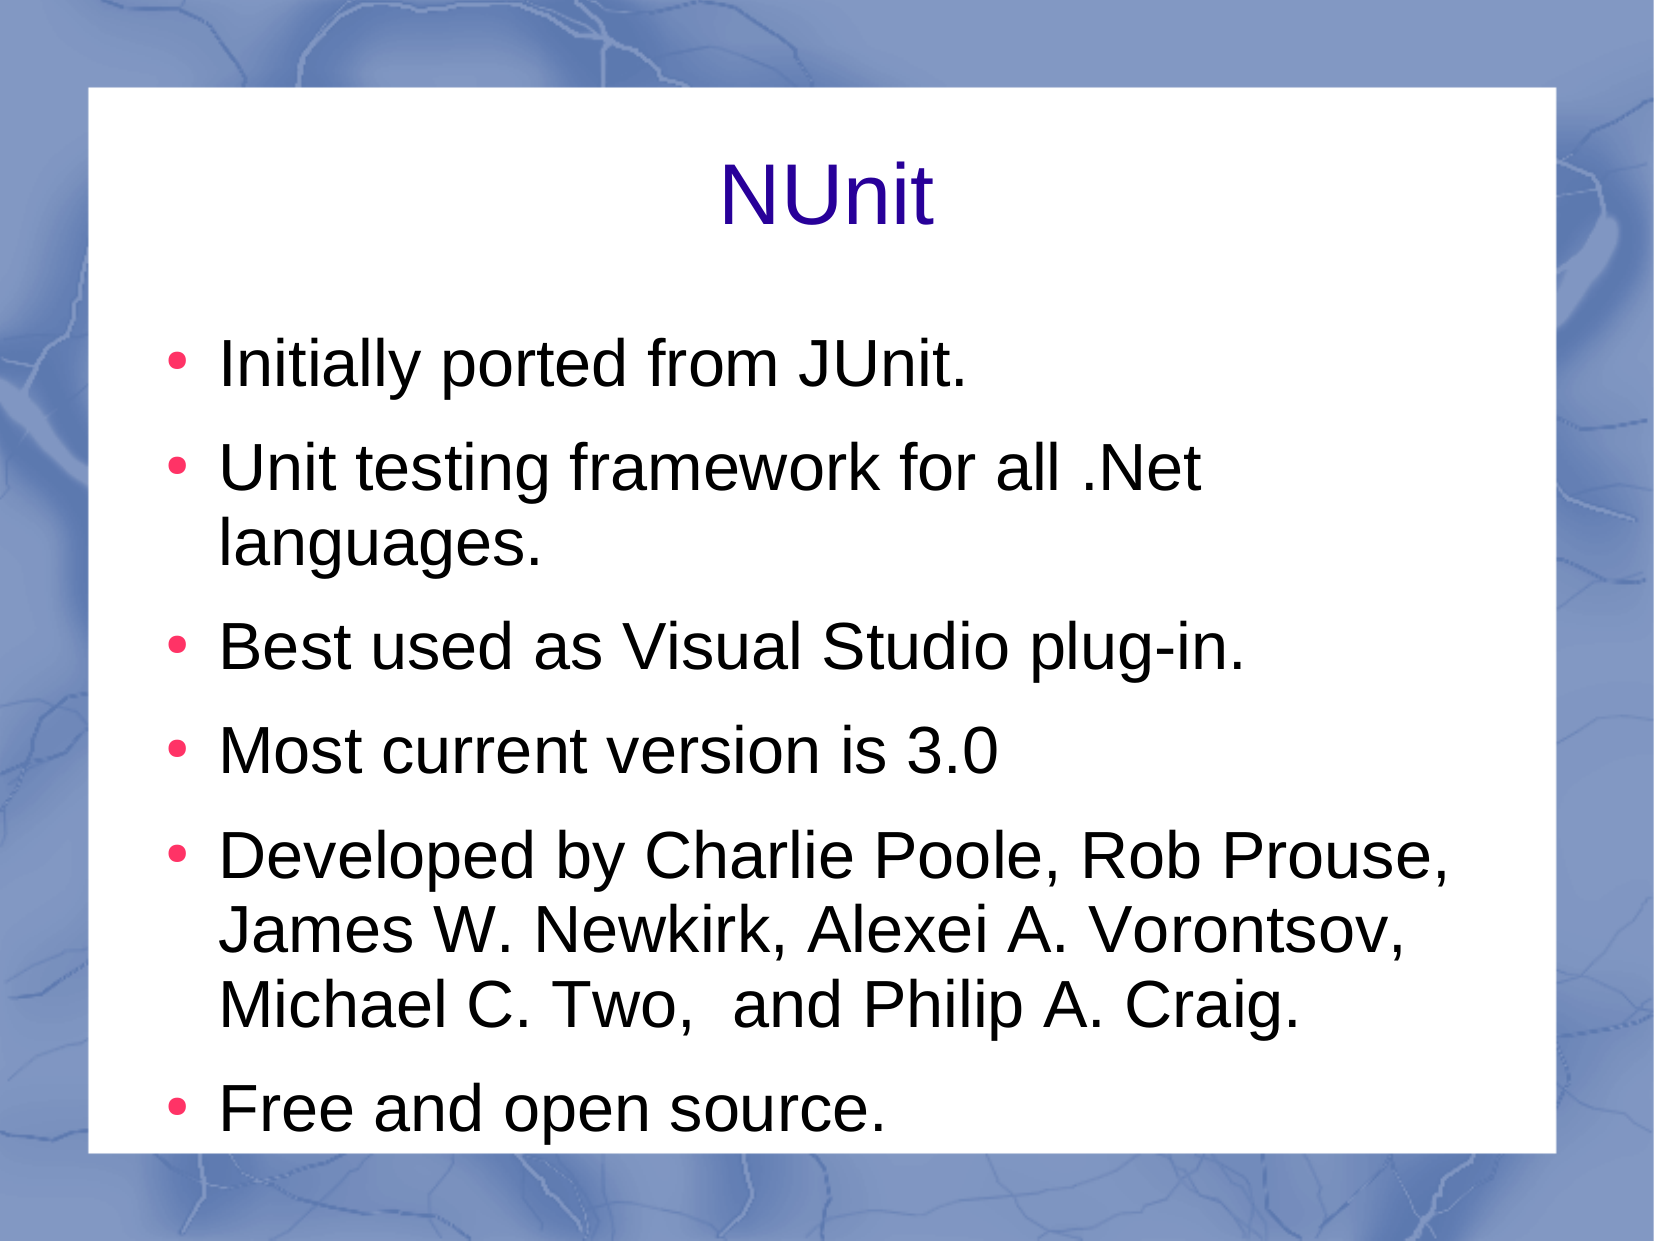

# NUnit
Initially ported from JUnit.
Unit testing framework for all .Net languages.
Best used as Visual Studio plug-in.
Most current version is 3.0
Developed by Charlie Poole, Rob Prouse, James W. Newkirk, Alexei A. Vorontsov, Michael C. Two, and Philip A. Craig.
Free and open source.